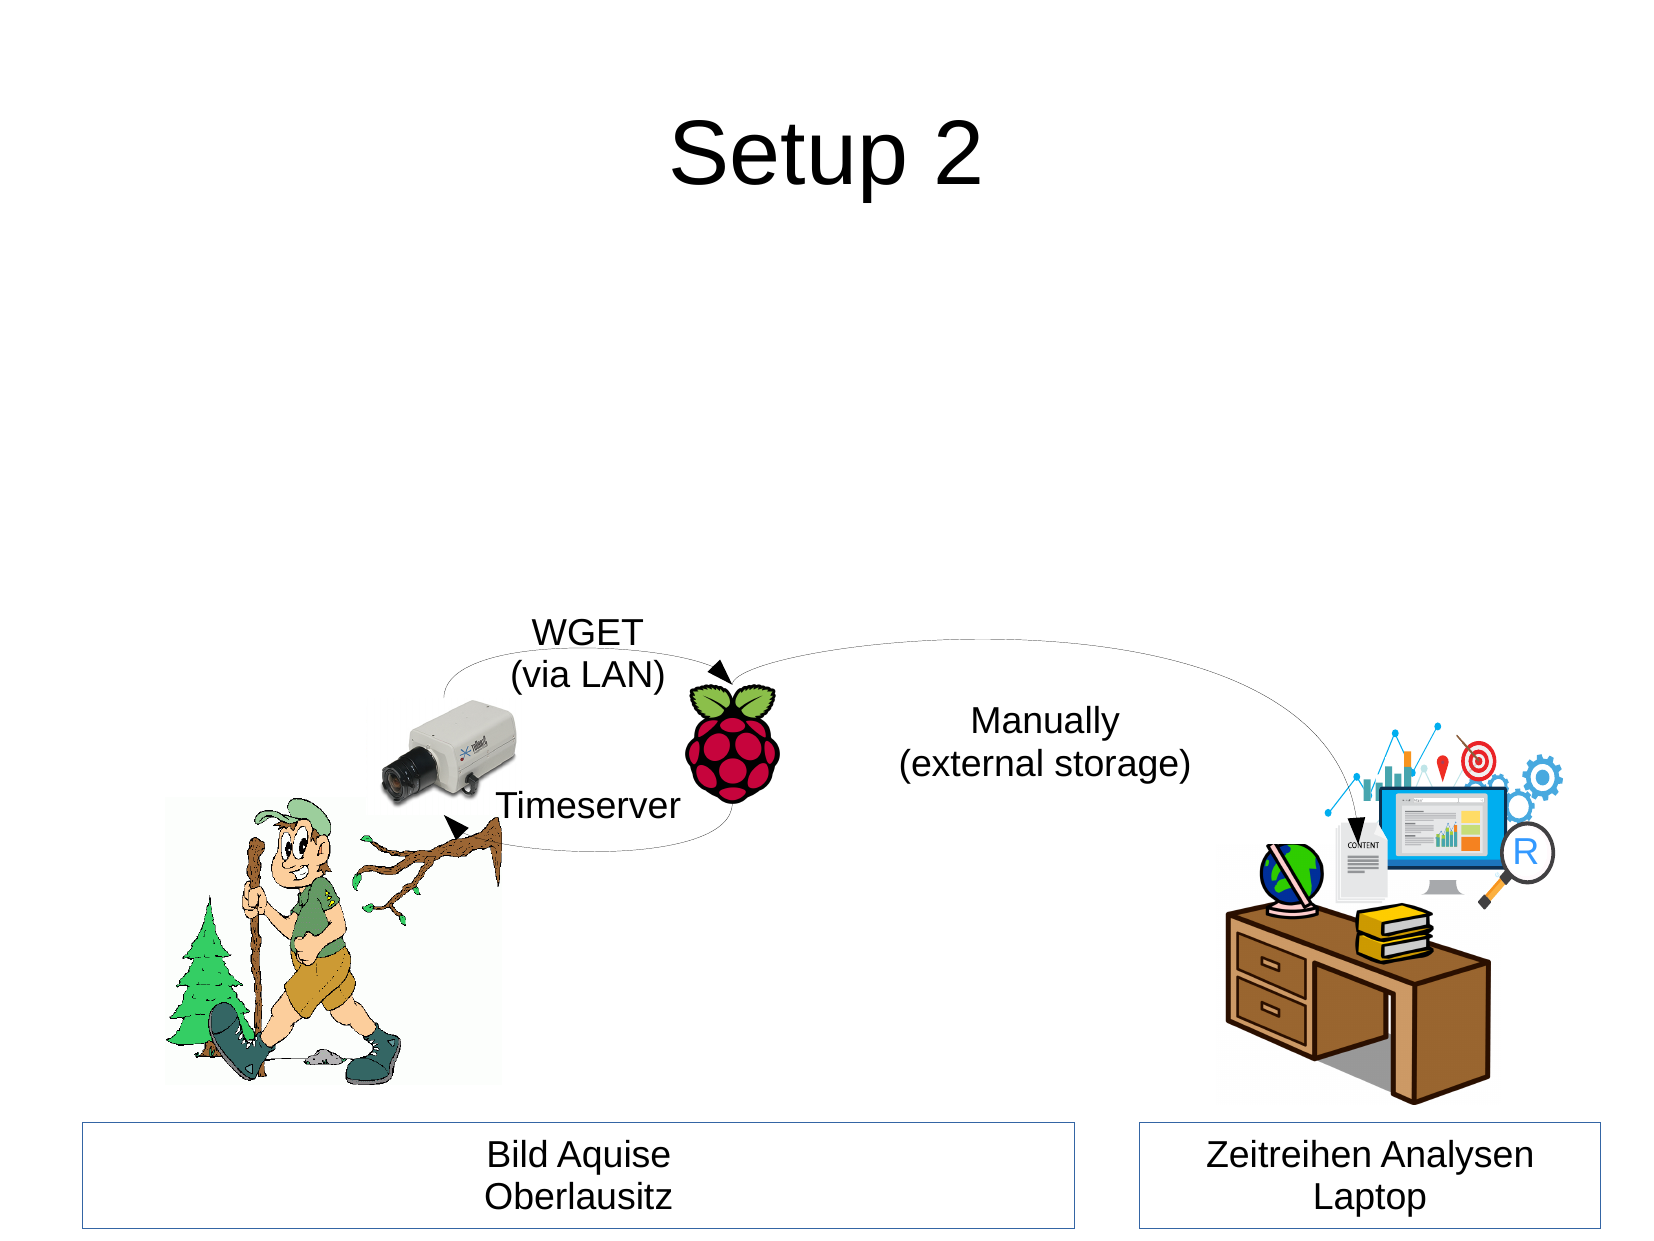

# Setup 2
R
Bild Aquise
Oberlausitz
Zeitreihen Analysen
Laptop